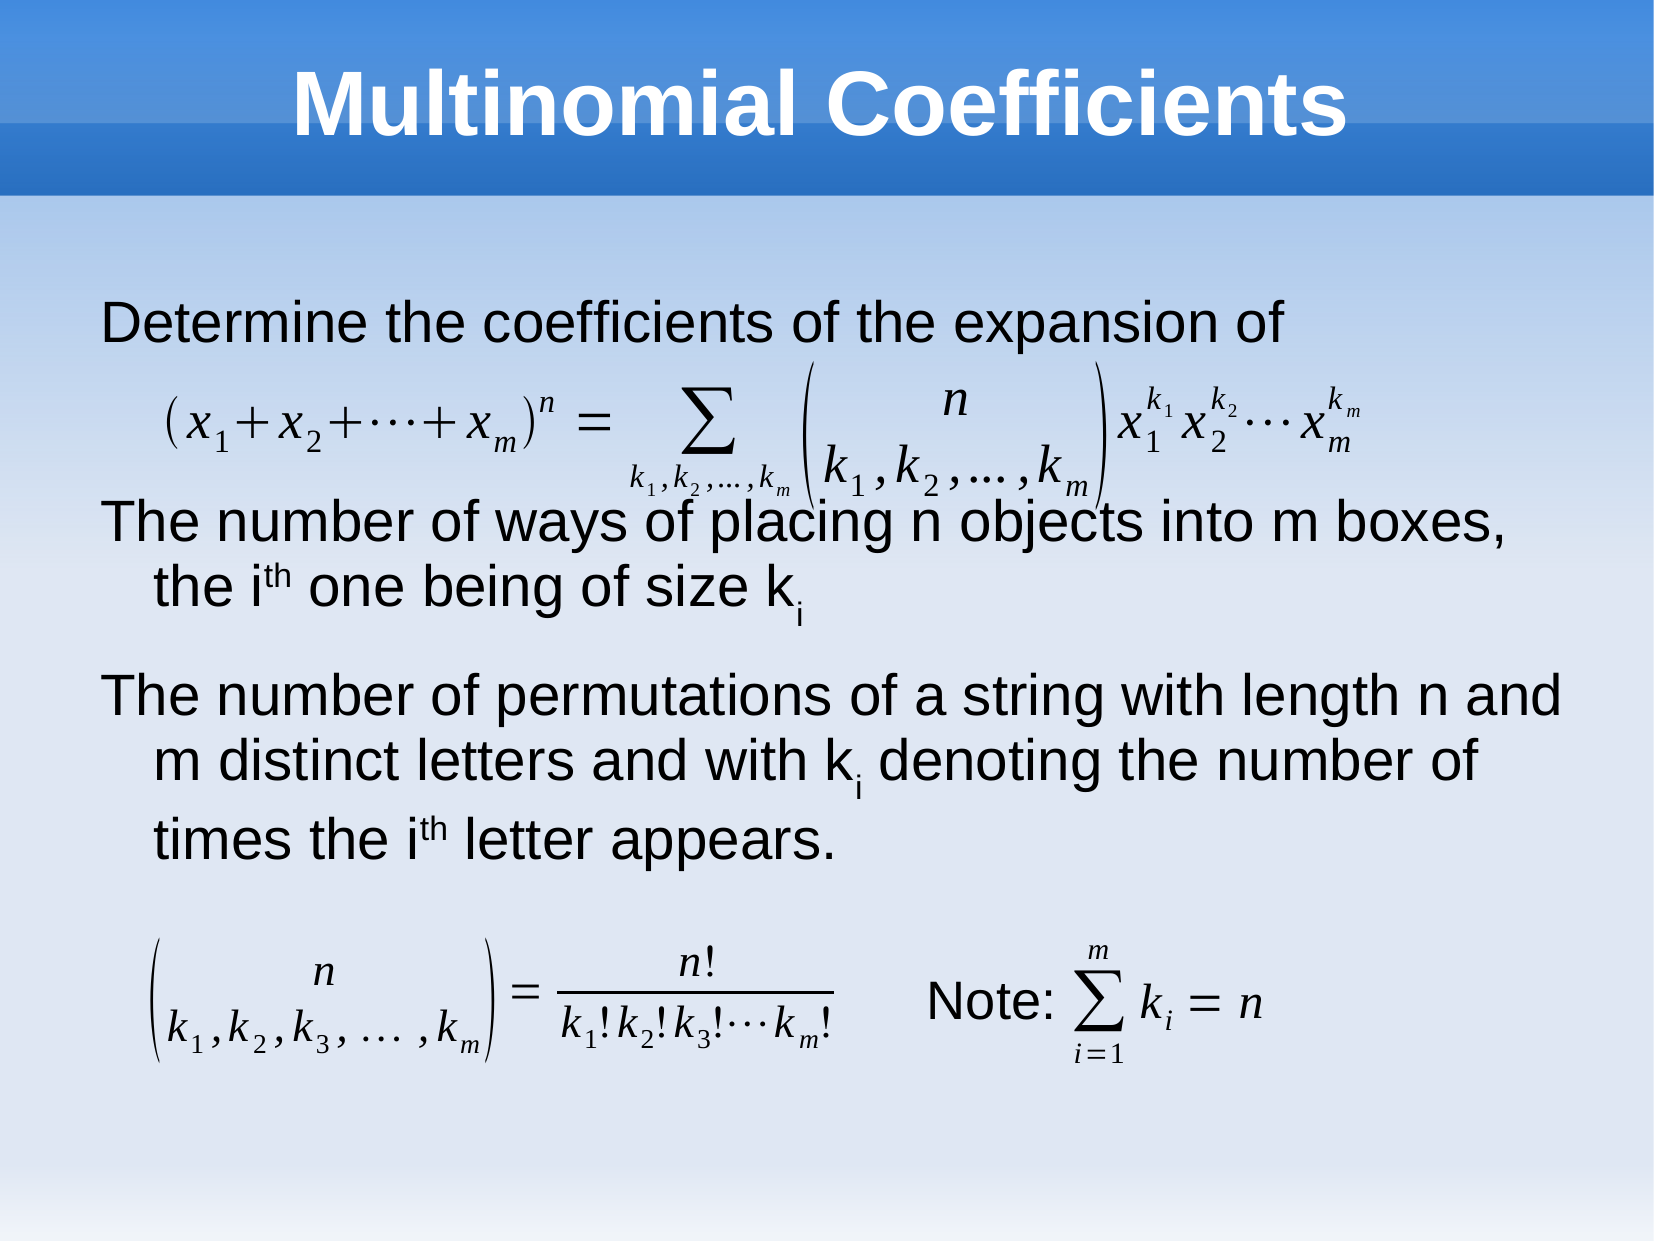

# Multinomial Coefficients
Determine the coefficients of the expansion of
The number of ways of placing n objects into m boxes, the ith one being of size ki
The number of permutations of a string with length n and m distinct letters and with ki denoting the number of times the ith letter appears.
Note: